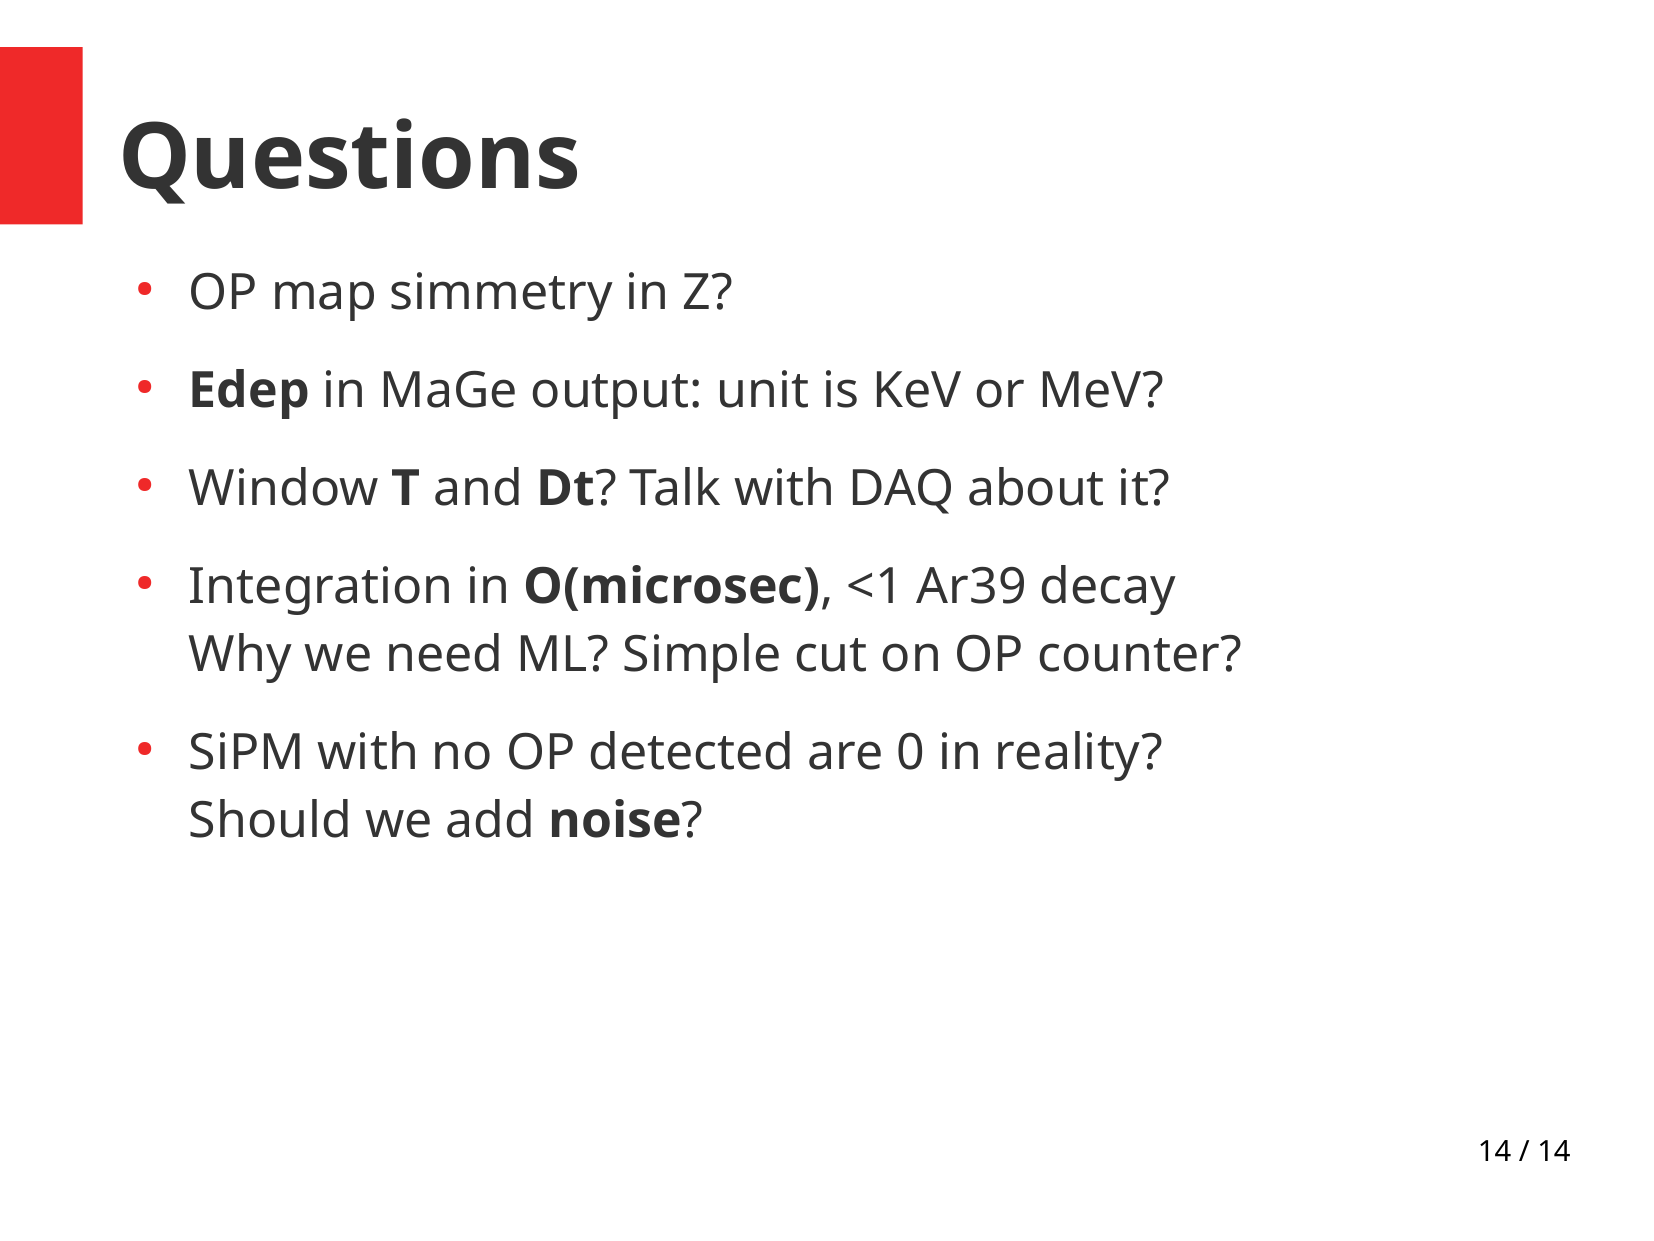

# Questions
OP map simmetry in Z?
Edep in MaGe output: unit is KeV or MeV?
Window T and Dt? Talk with DAQ about it?
Integration in O(microsec), <1 Ar39 decay
Why we need ML? Simple cut on OP counter?
SiPM with no OP detected are 0 in reality?
Should we add noise?
14